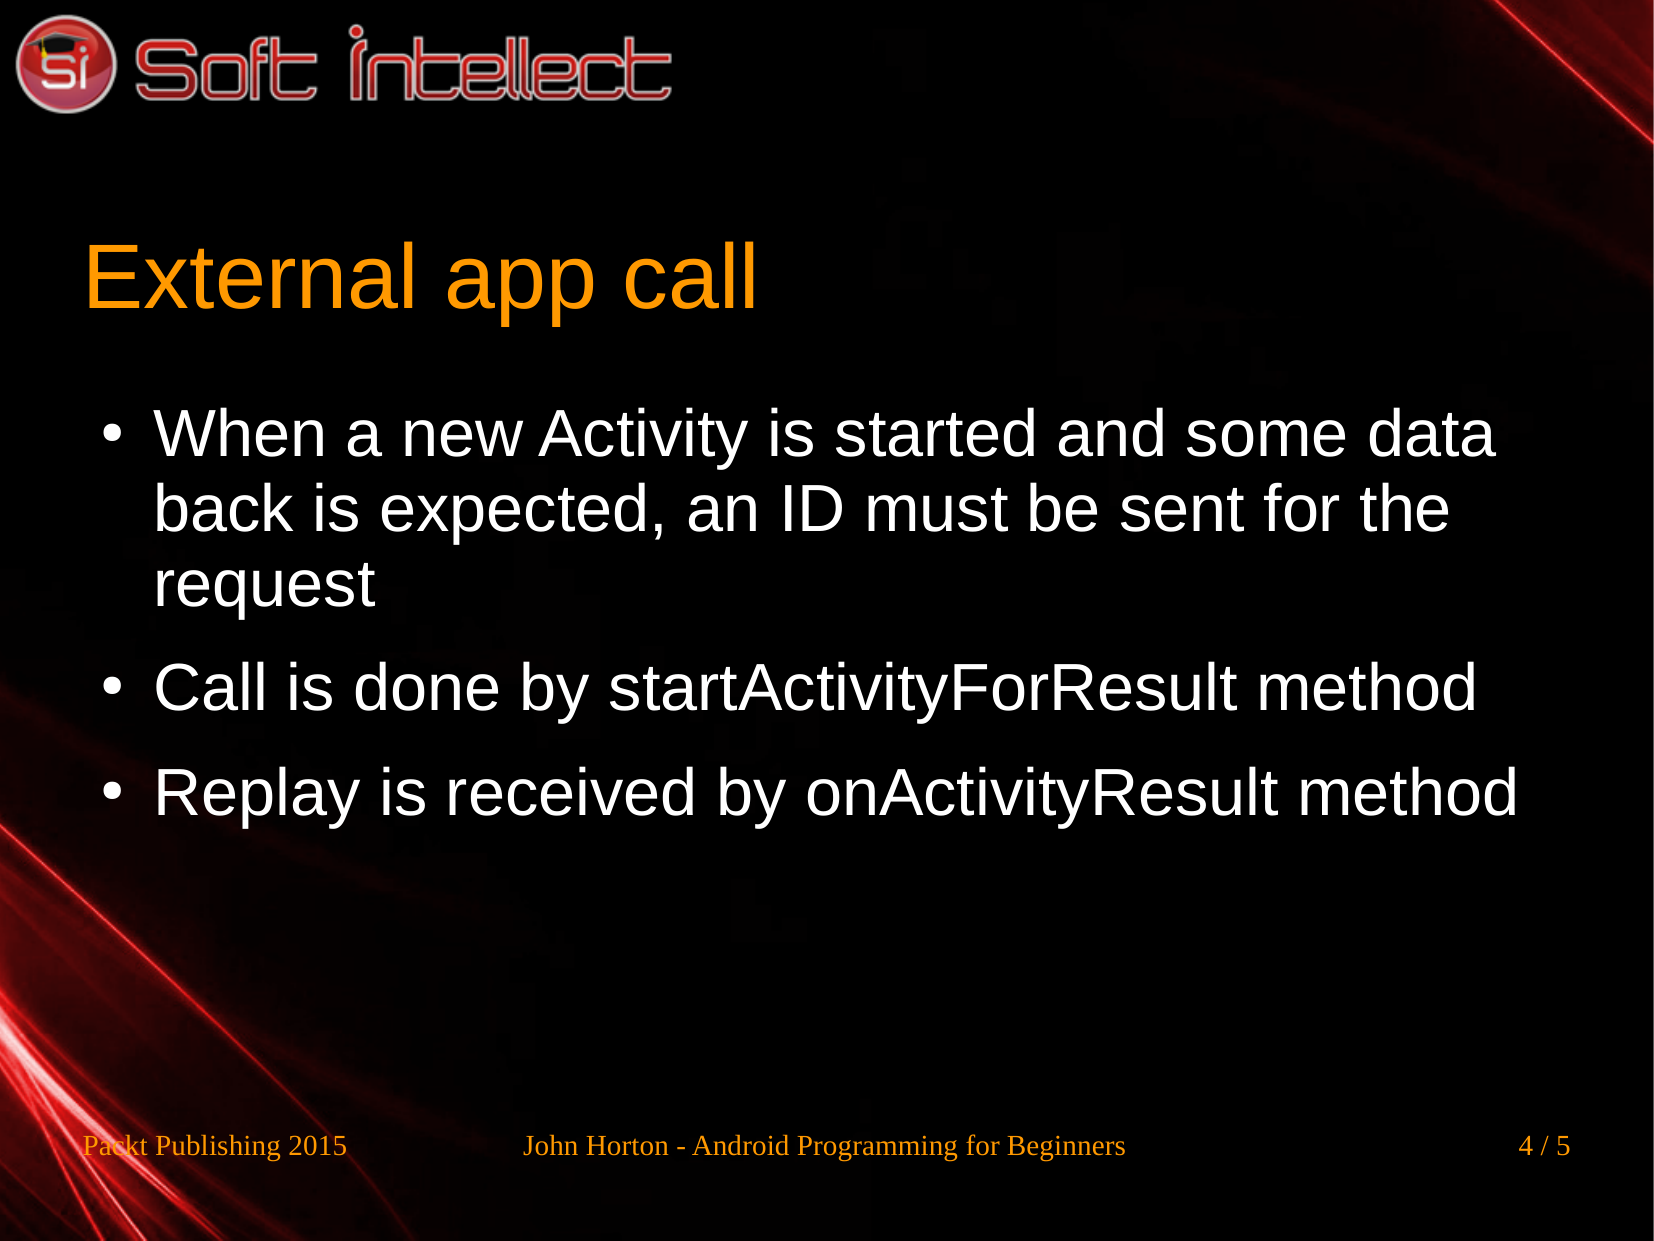

# External app call
When a new Activity is started and some data back is expected, an ID must be sent for the request
Call is done by startActivityForResult method
Replay is received by onActivityResult method
Packt Publishing 2015
John Horton - Android Programming for Beginners
4